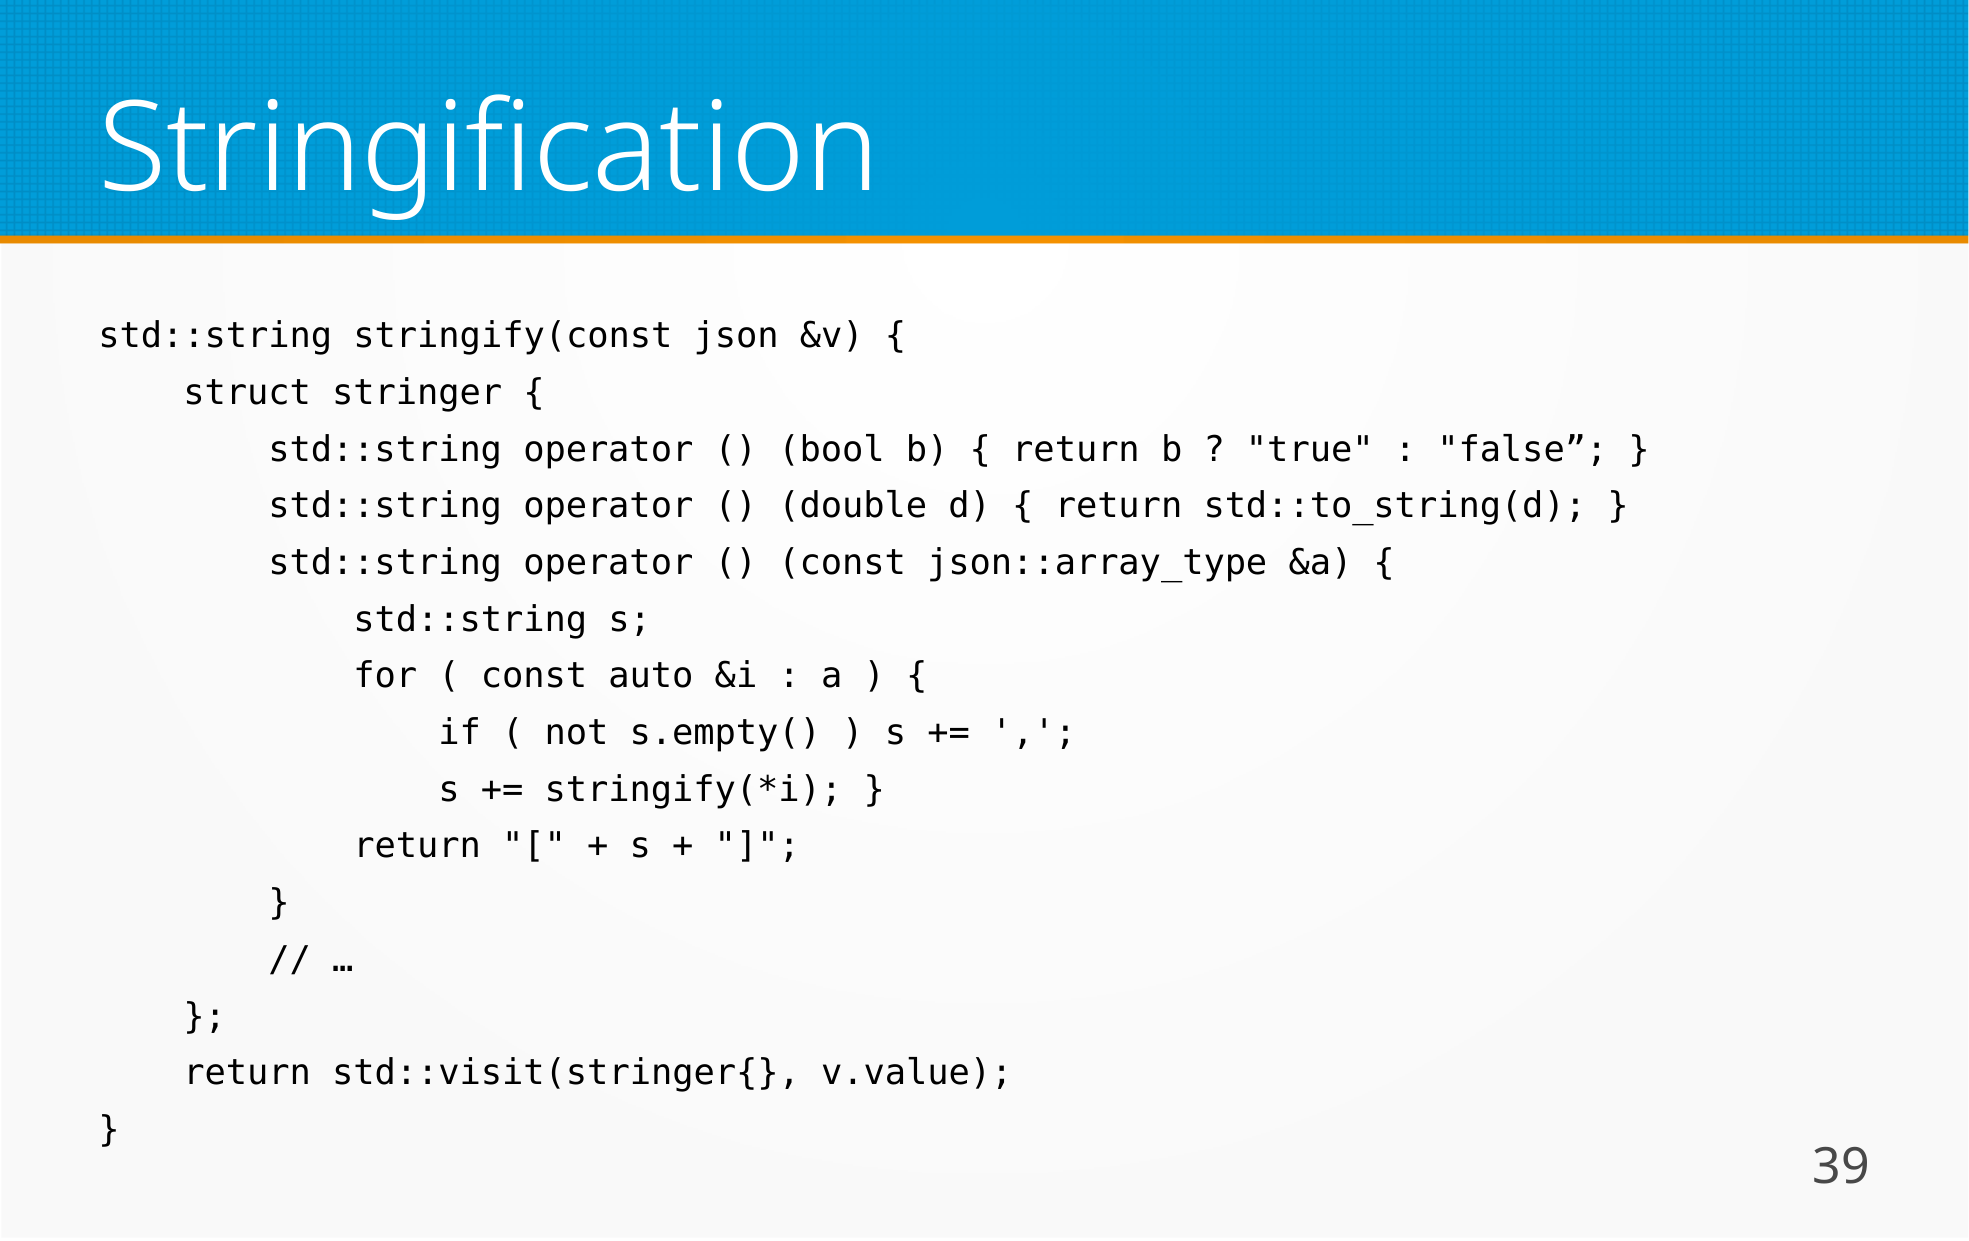

# Stringification
std::string stringify(const json &v) {
 struct stringer {
 std::string operator () (bool b) { return b ? "true" : "false”; }
 std::string operator () (double d) { return std::to_string(d); }
 std::string operator () (const json::array_type &a) {
 std::string s;
 for ( const auto &i : a ) {
 if ( not s.empty() ) s += ',';
 s += stringify(*i); }
 return "[" + s + "]";
 }
 // …
 };
 return std::visit(stringer{}, v.value);
}
39